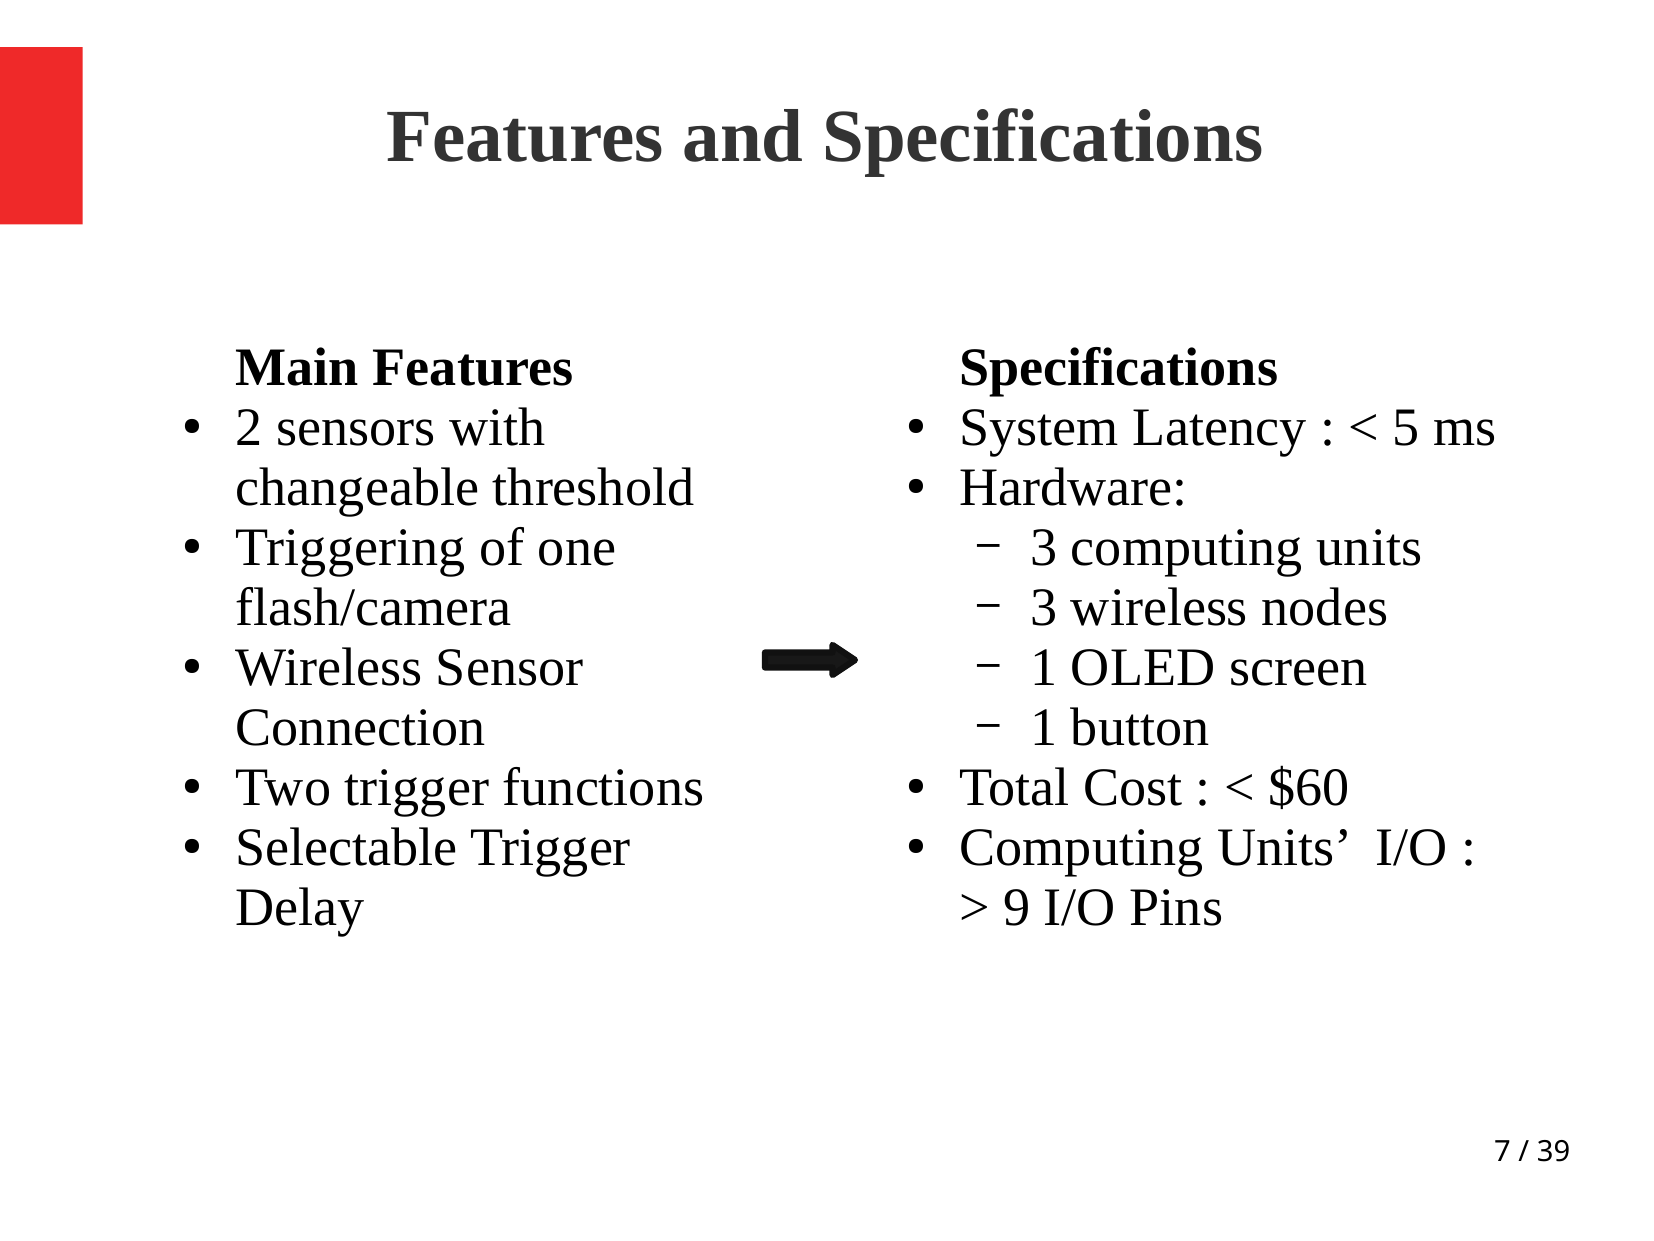

# Features and Specifications
Main Features
2 sensors with changeable threshold
Triggering of one flash/camera
Wireless Sensor Connection
Two trigger functions
Selectable Trigger Delay
Specifications
System Latency : < 5 ms
Hardware:
3 computing units
3 wireless nodes
1 OLED screen
1 button
Total Cost : < $60
Computing Units’ I/O :
> 9 I/O Pins
7